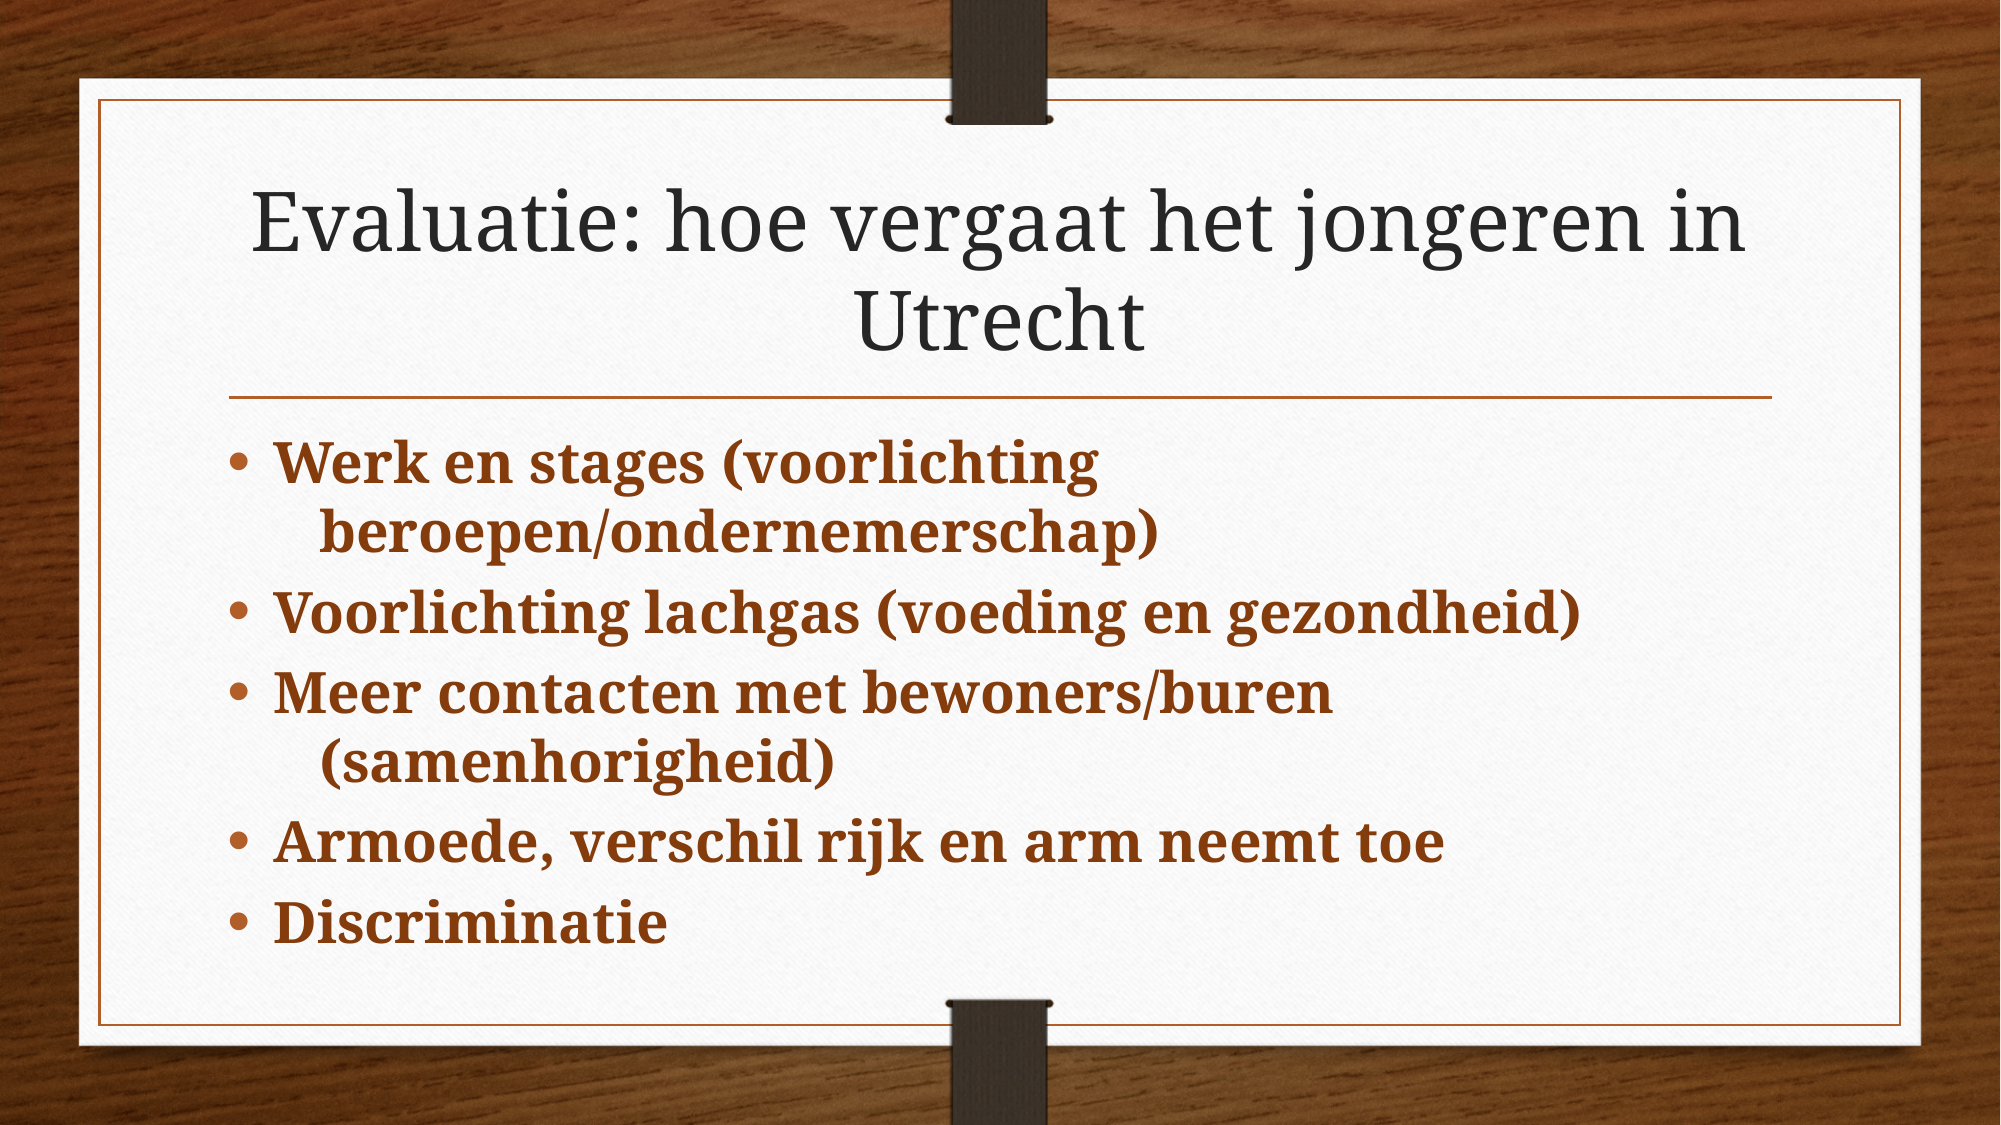

# Evaluatie: hoe vergaat het jongeren in Utrecht
Werk en stages (voorlichting beroepen/ondernemerschap)
Voorlichting lachgas (voeding en gezondheid)
Meer contacten met bewoners/buren (samenhorigheid)
Armoede, verschil rijk en arm neemt toe
Discriminatie